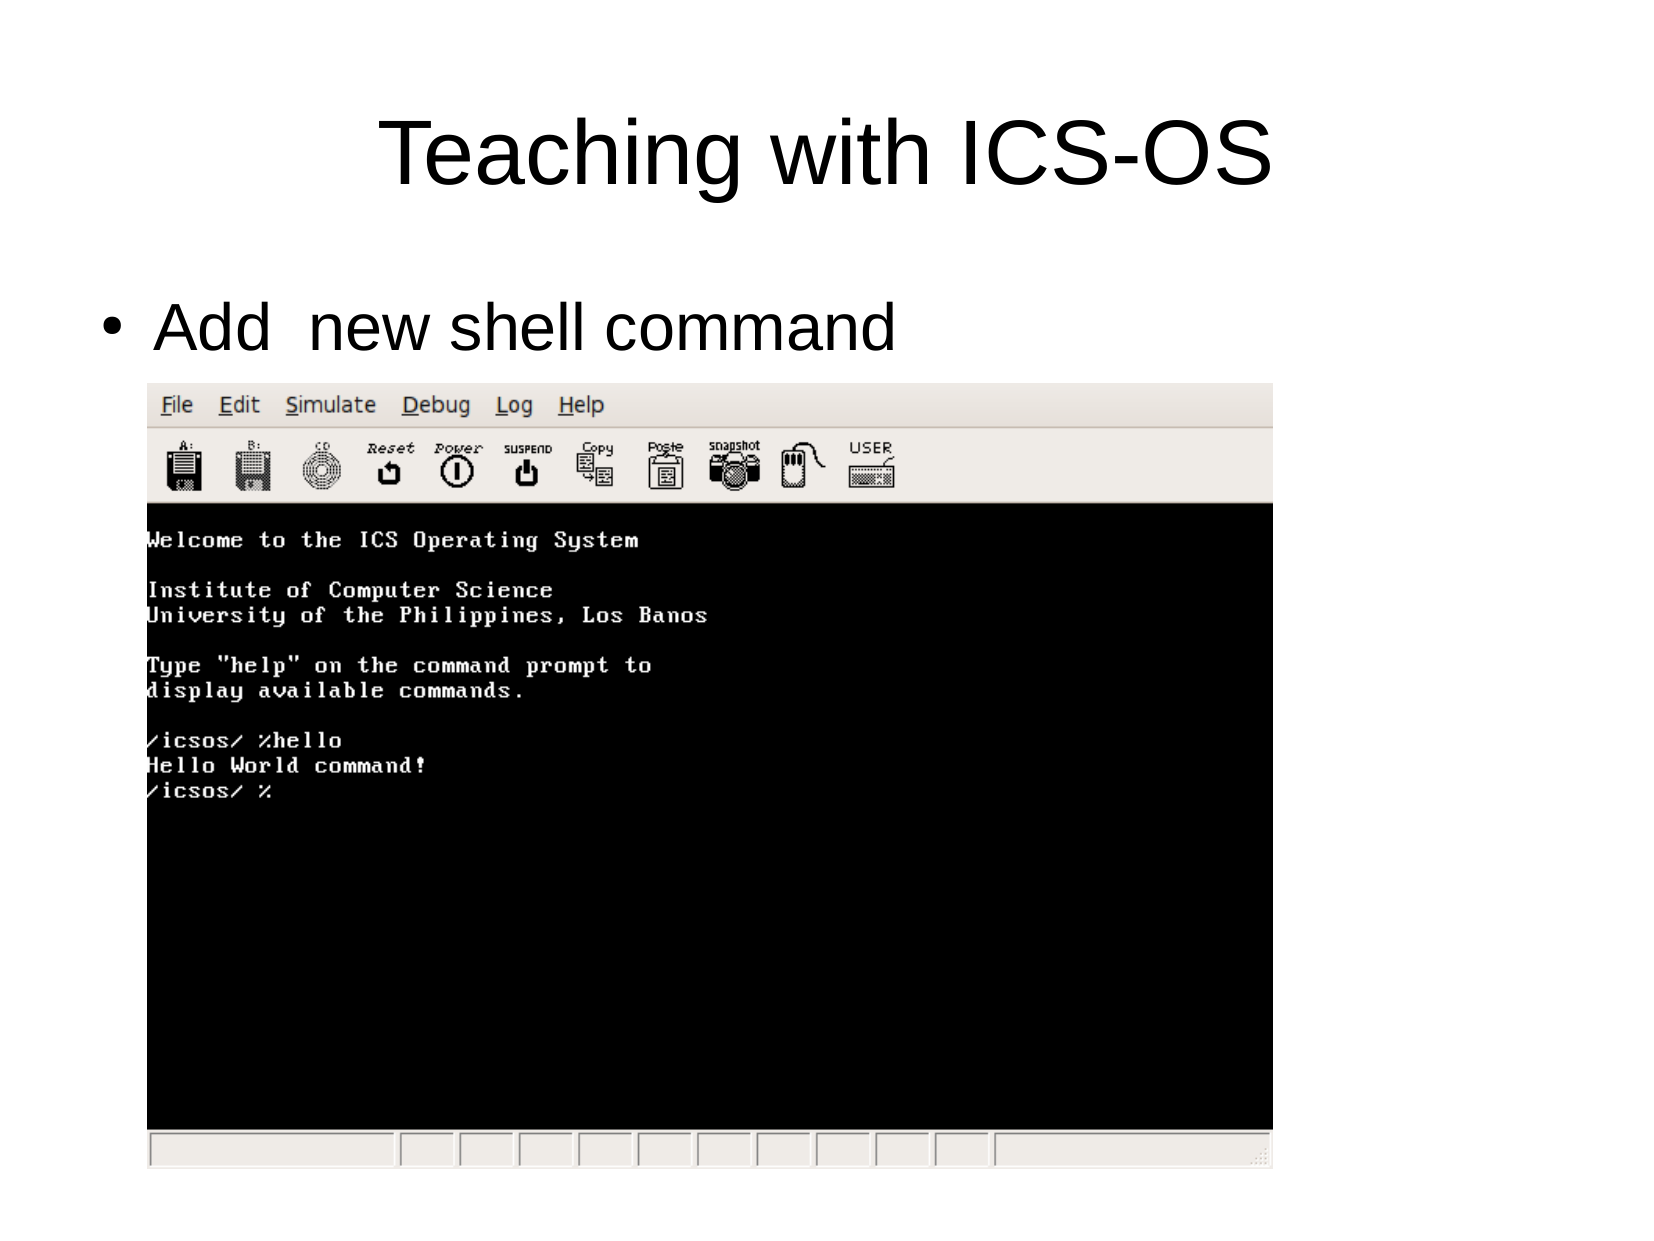

# Teaching with ICS-OS
Add new shell command